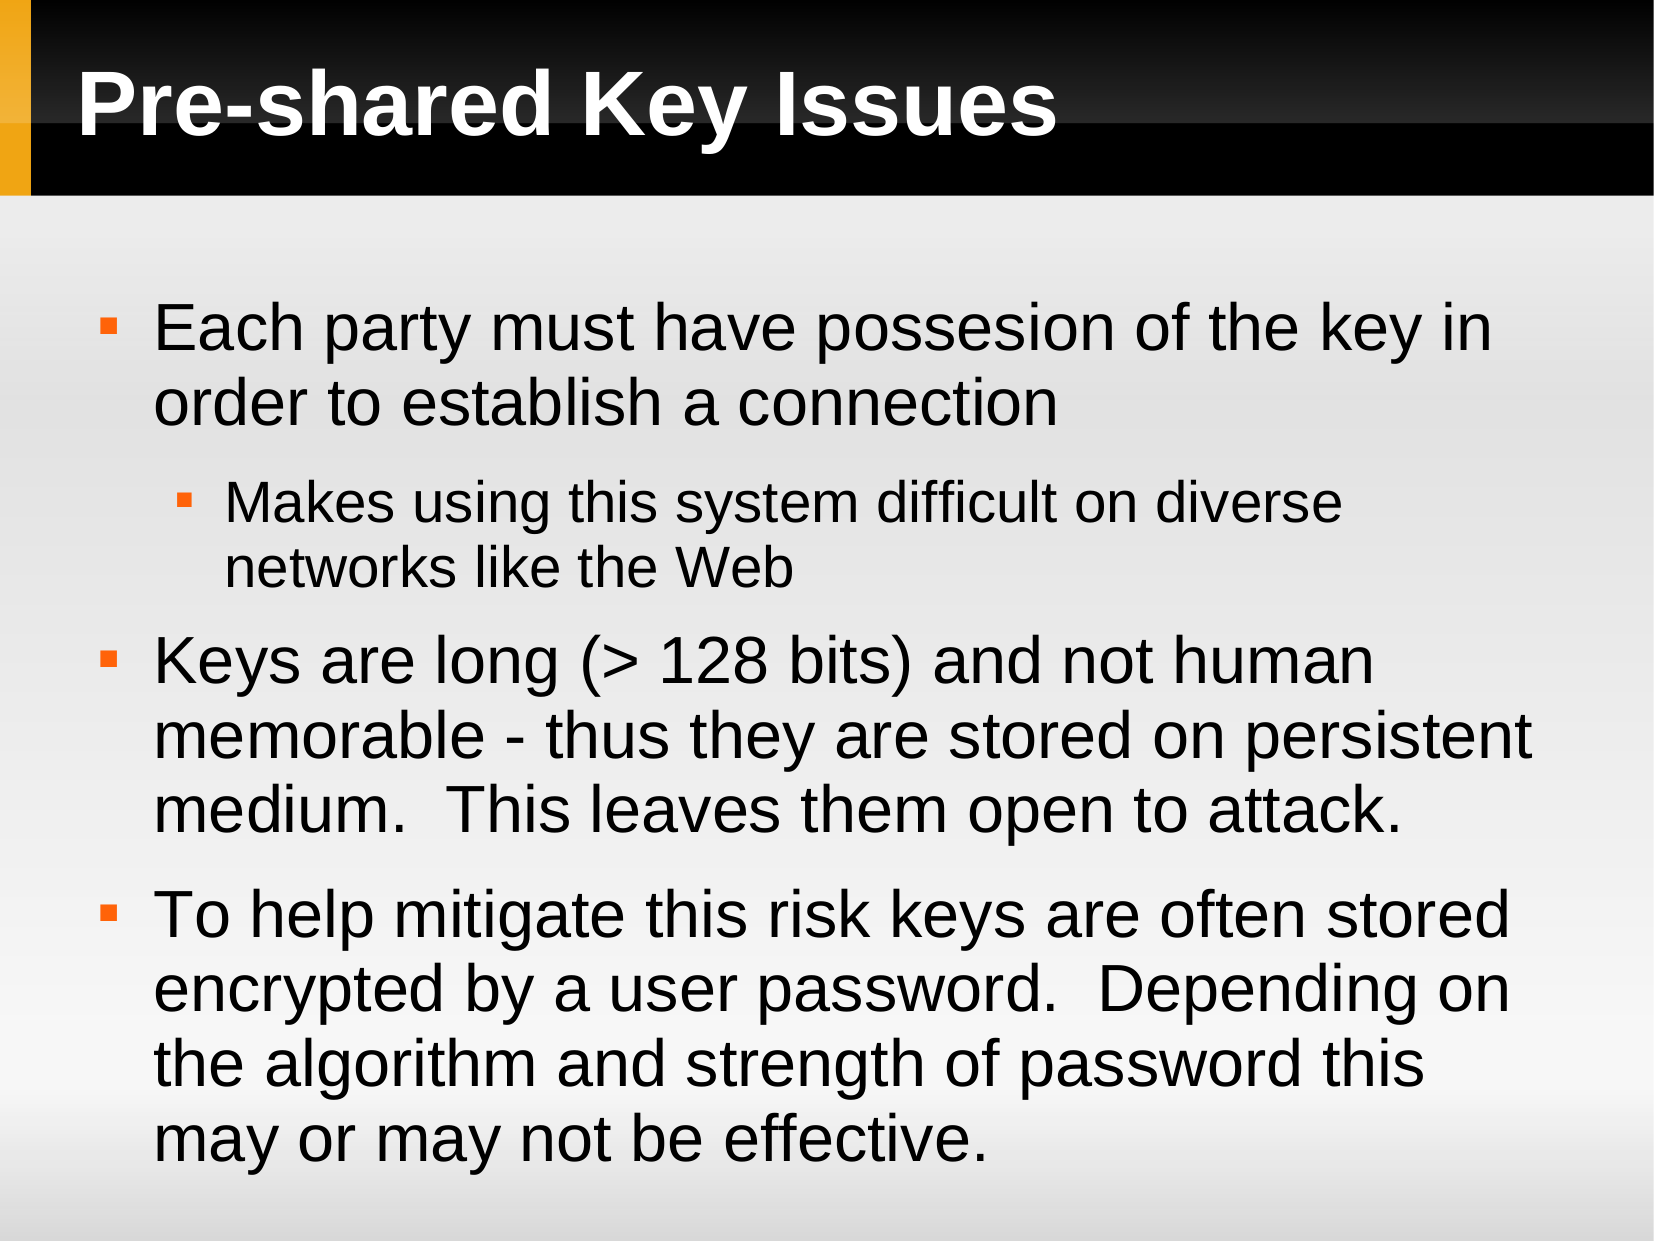

# Pre-shared Key Issues
Each party must have possesion of the key in order to establish a connection
Makes using this system difficult on diverse networks like the Web
Keys are long (> 128 bits) and not human memorable - thus they are stored on persistent medium. This leaves them open to attack.
To help mitigate this risk keys are often stored encrypted by a user password. Depending on the algorithm and strength of password this may or may not be effective.